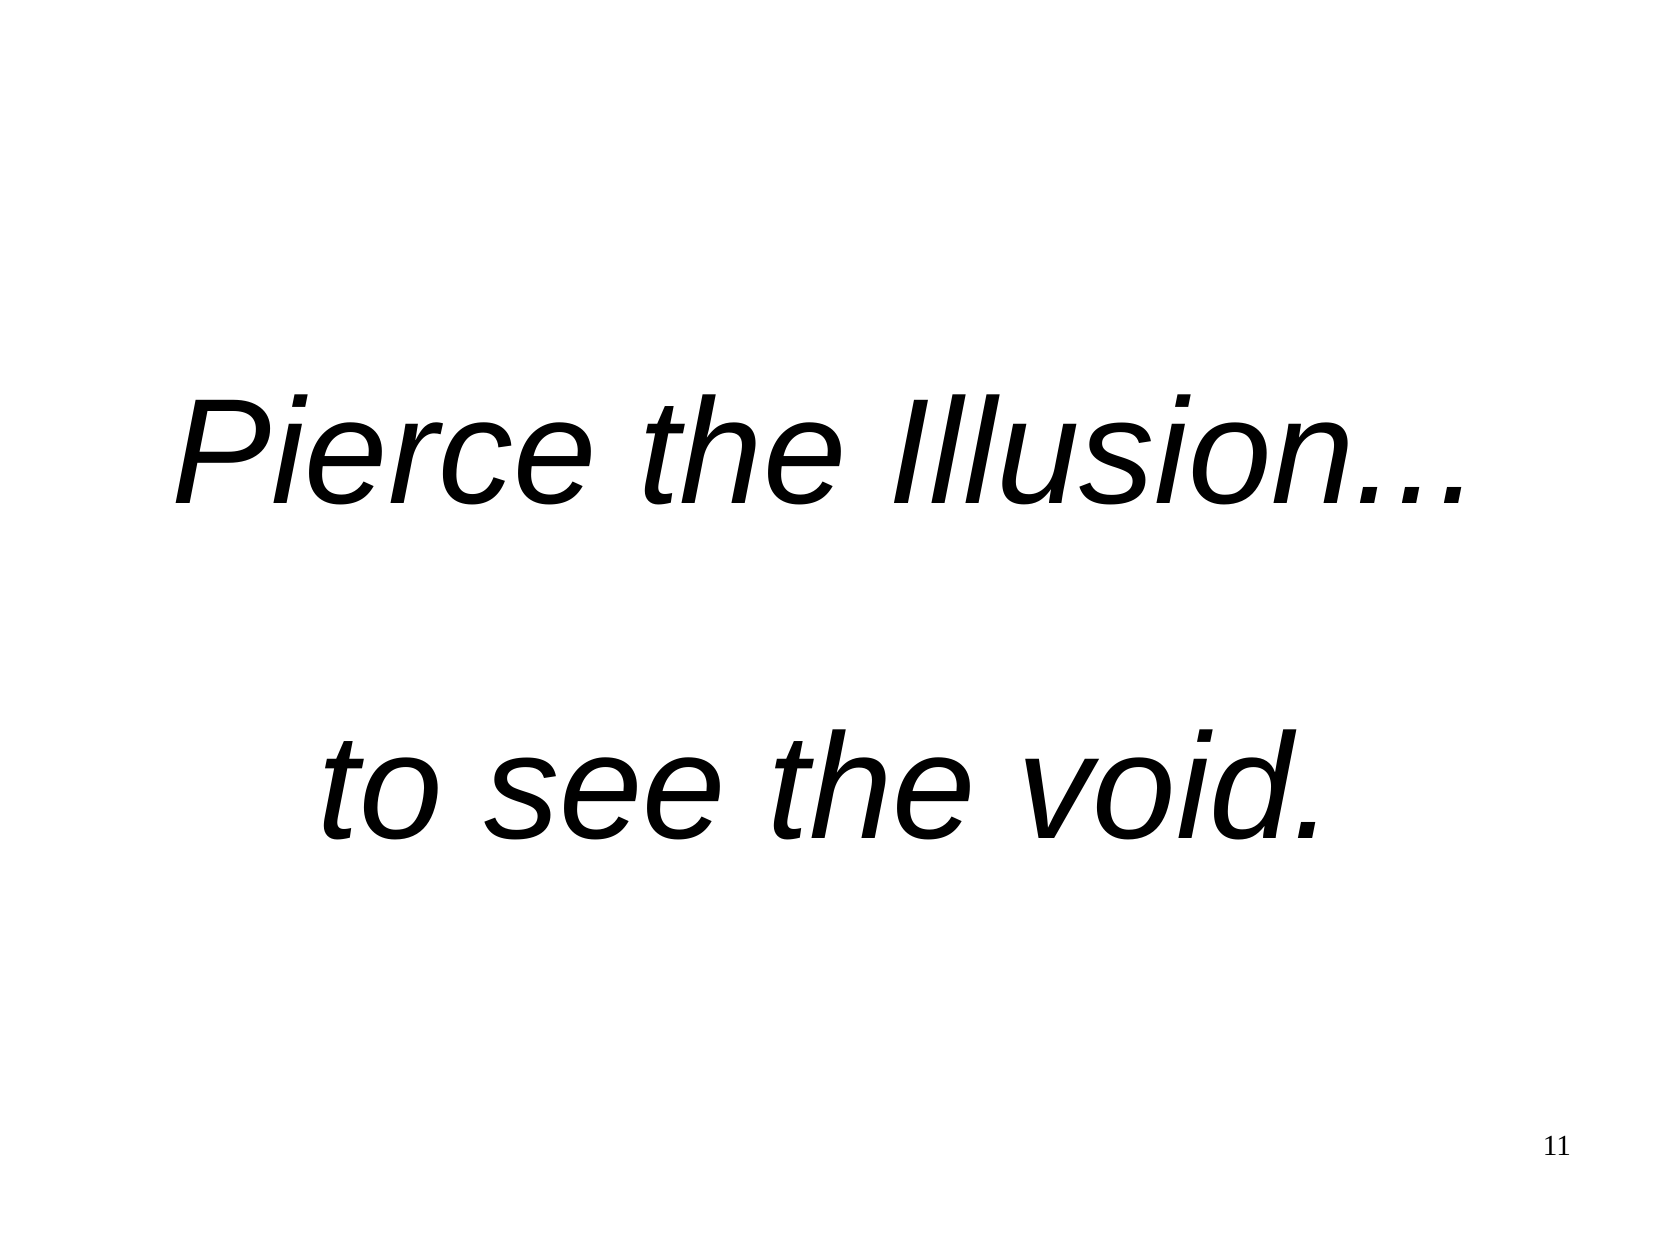

# Pierce the Illusion... to see the void.
11